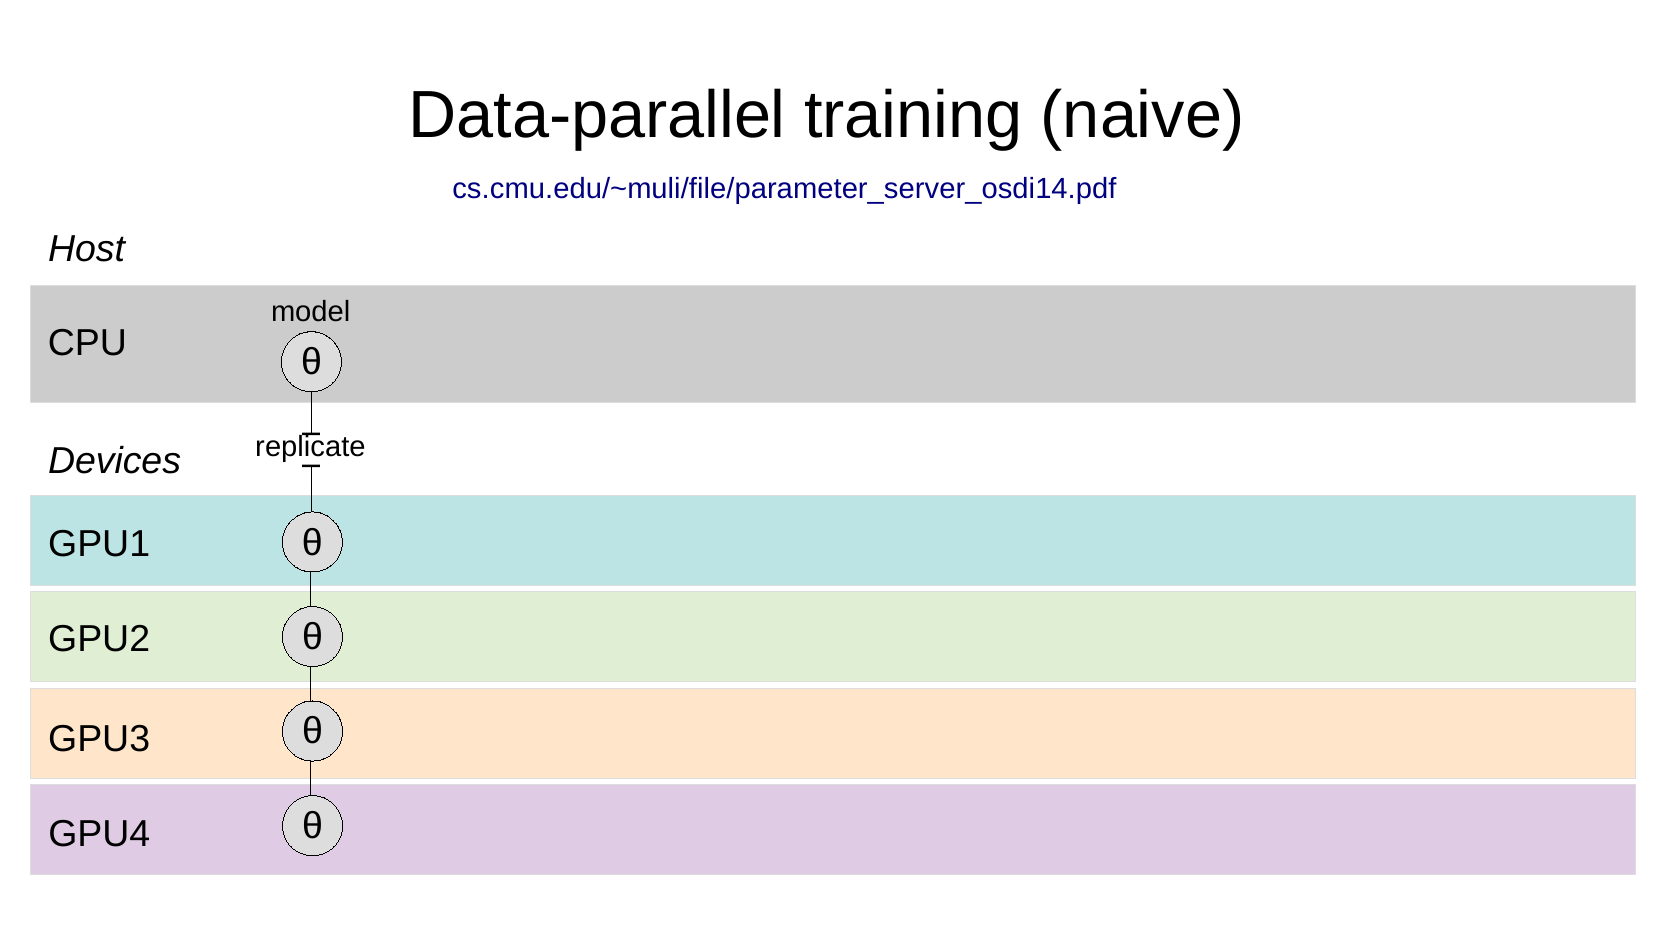

# Data-parallel training (naive)
cs.cmu.edu/~muli/file/parameter_server_osdi14.pdf
Host
model
CPU
θ
replicate
Devices
θ
GPU1
θ
GPU2
θ
GPU3
θ
GPU4